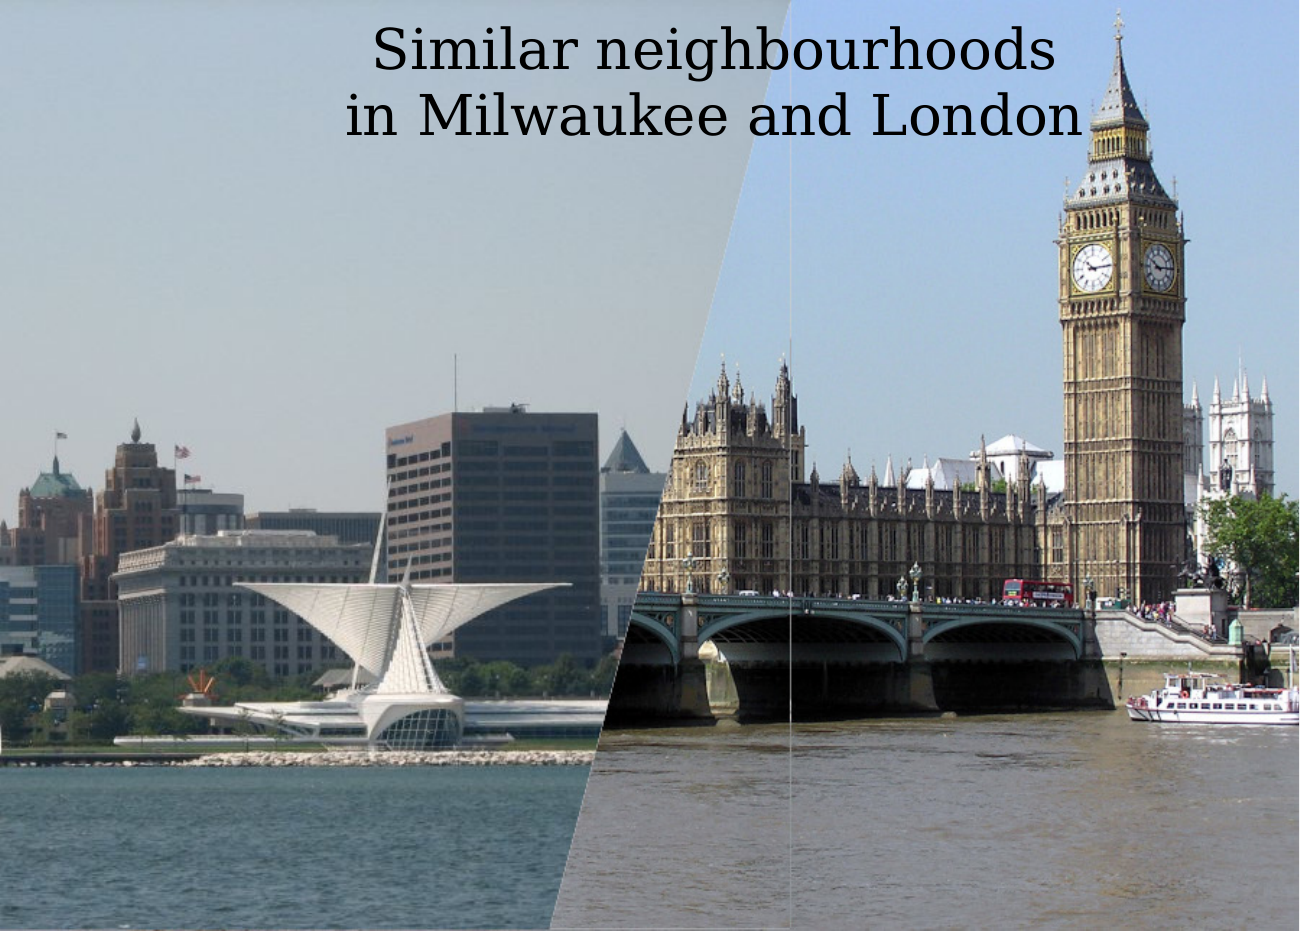

# Similar neighbourhoods
in Milwaukee and London